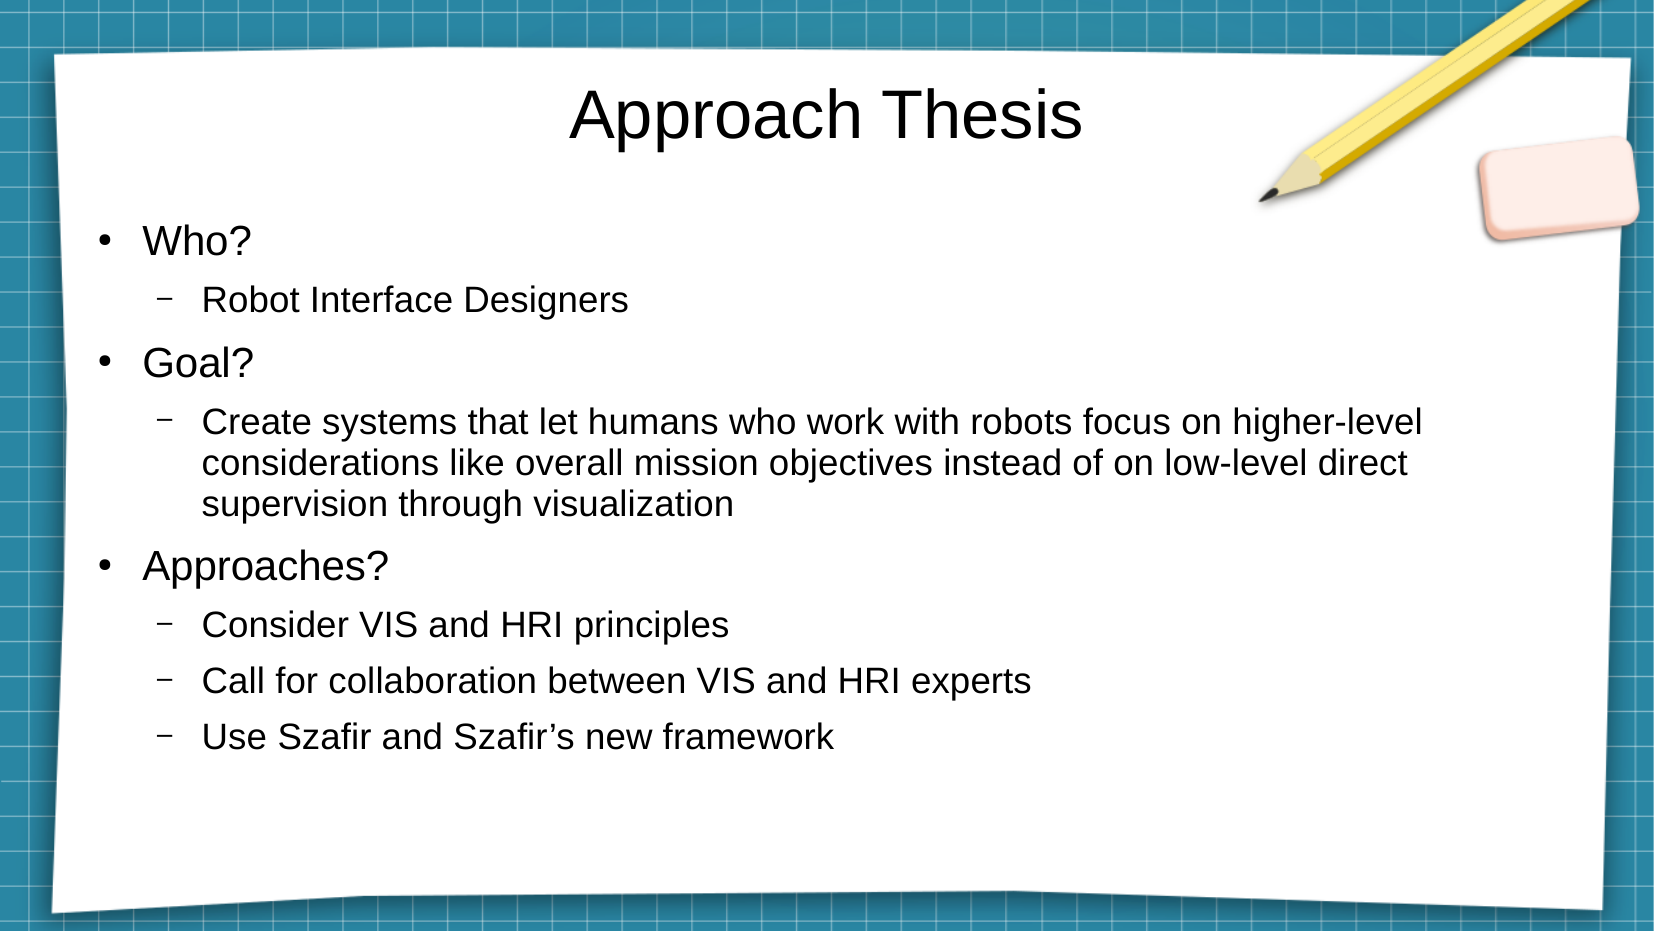

# Approach Thesis
Who?
Robot Interface Designers
Goal?
Create systems that let humans who work with robots focus on higher-level considerations like overall mission objectives instead of on low-level direct supervision through visualization
Approaches?
Consider VIS and HRI principles
Call for collaboration between VIS and HRI experts
Use Szafir and Szafir’s new framework